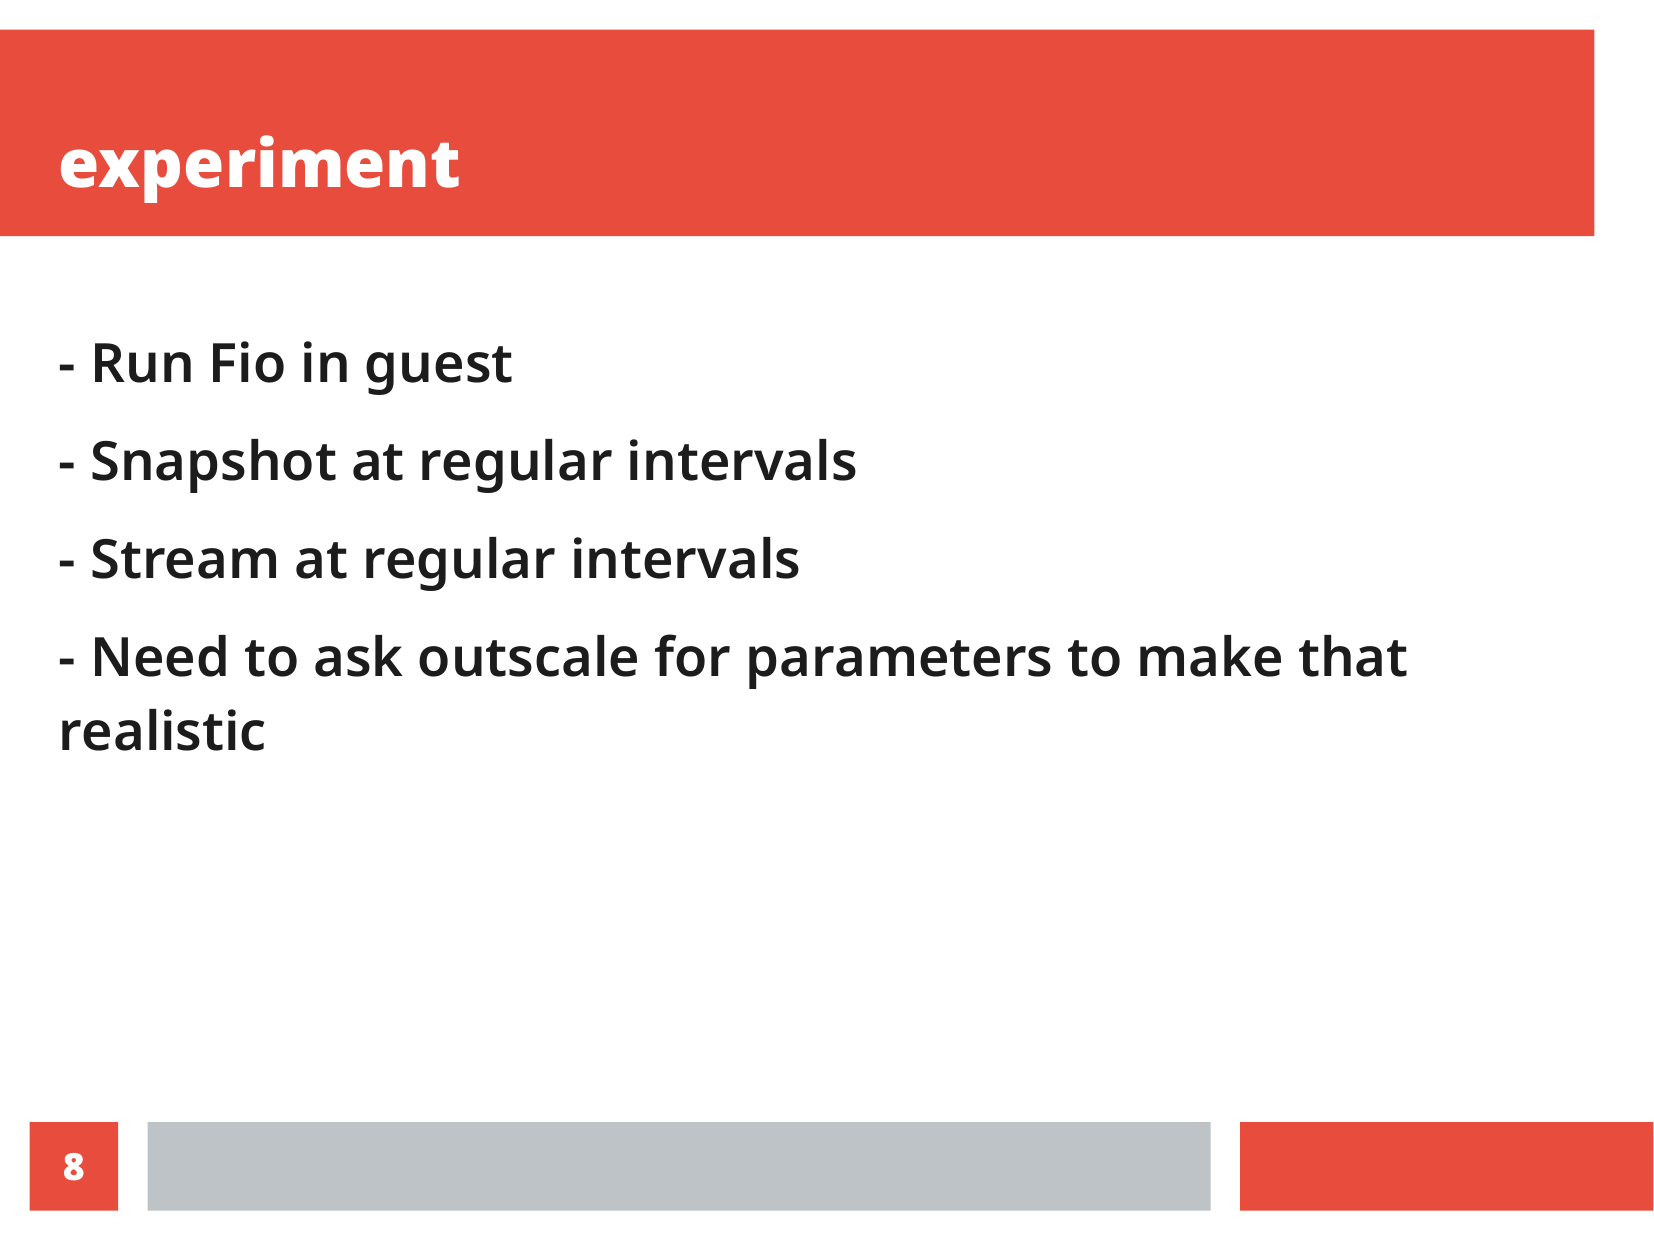

# experiment
- Run Fio in guest
- Snapshot at regular intervals
- Stream at regular intervals
- Need to ask outscale for parameters to make that realistic
8